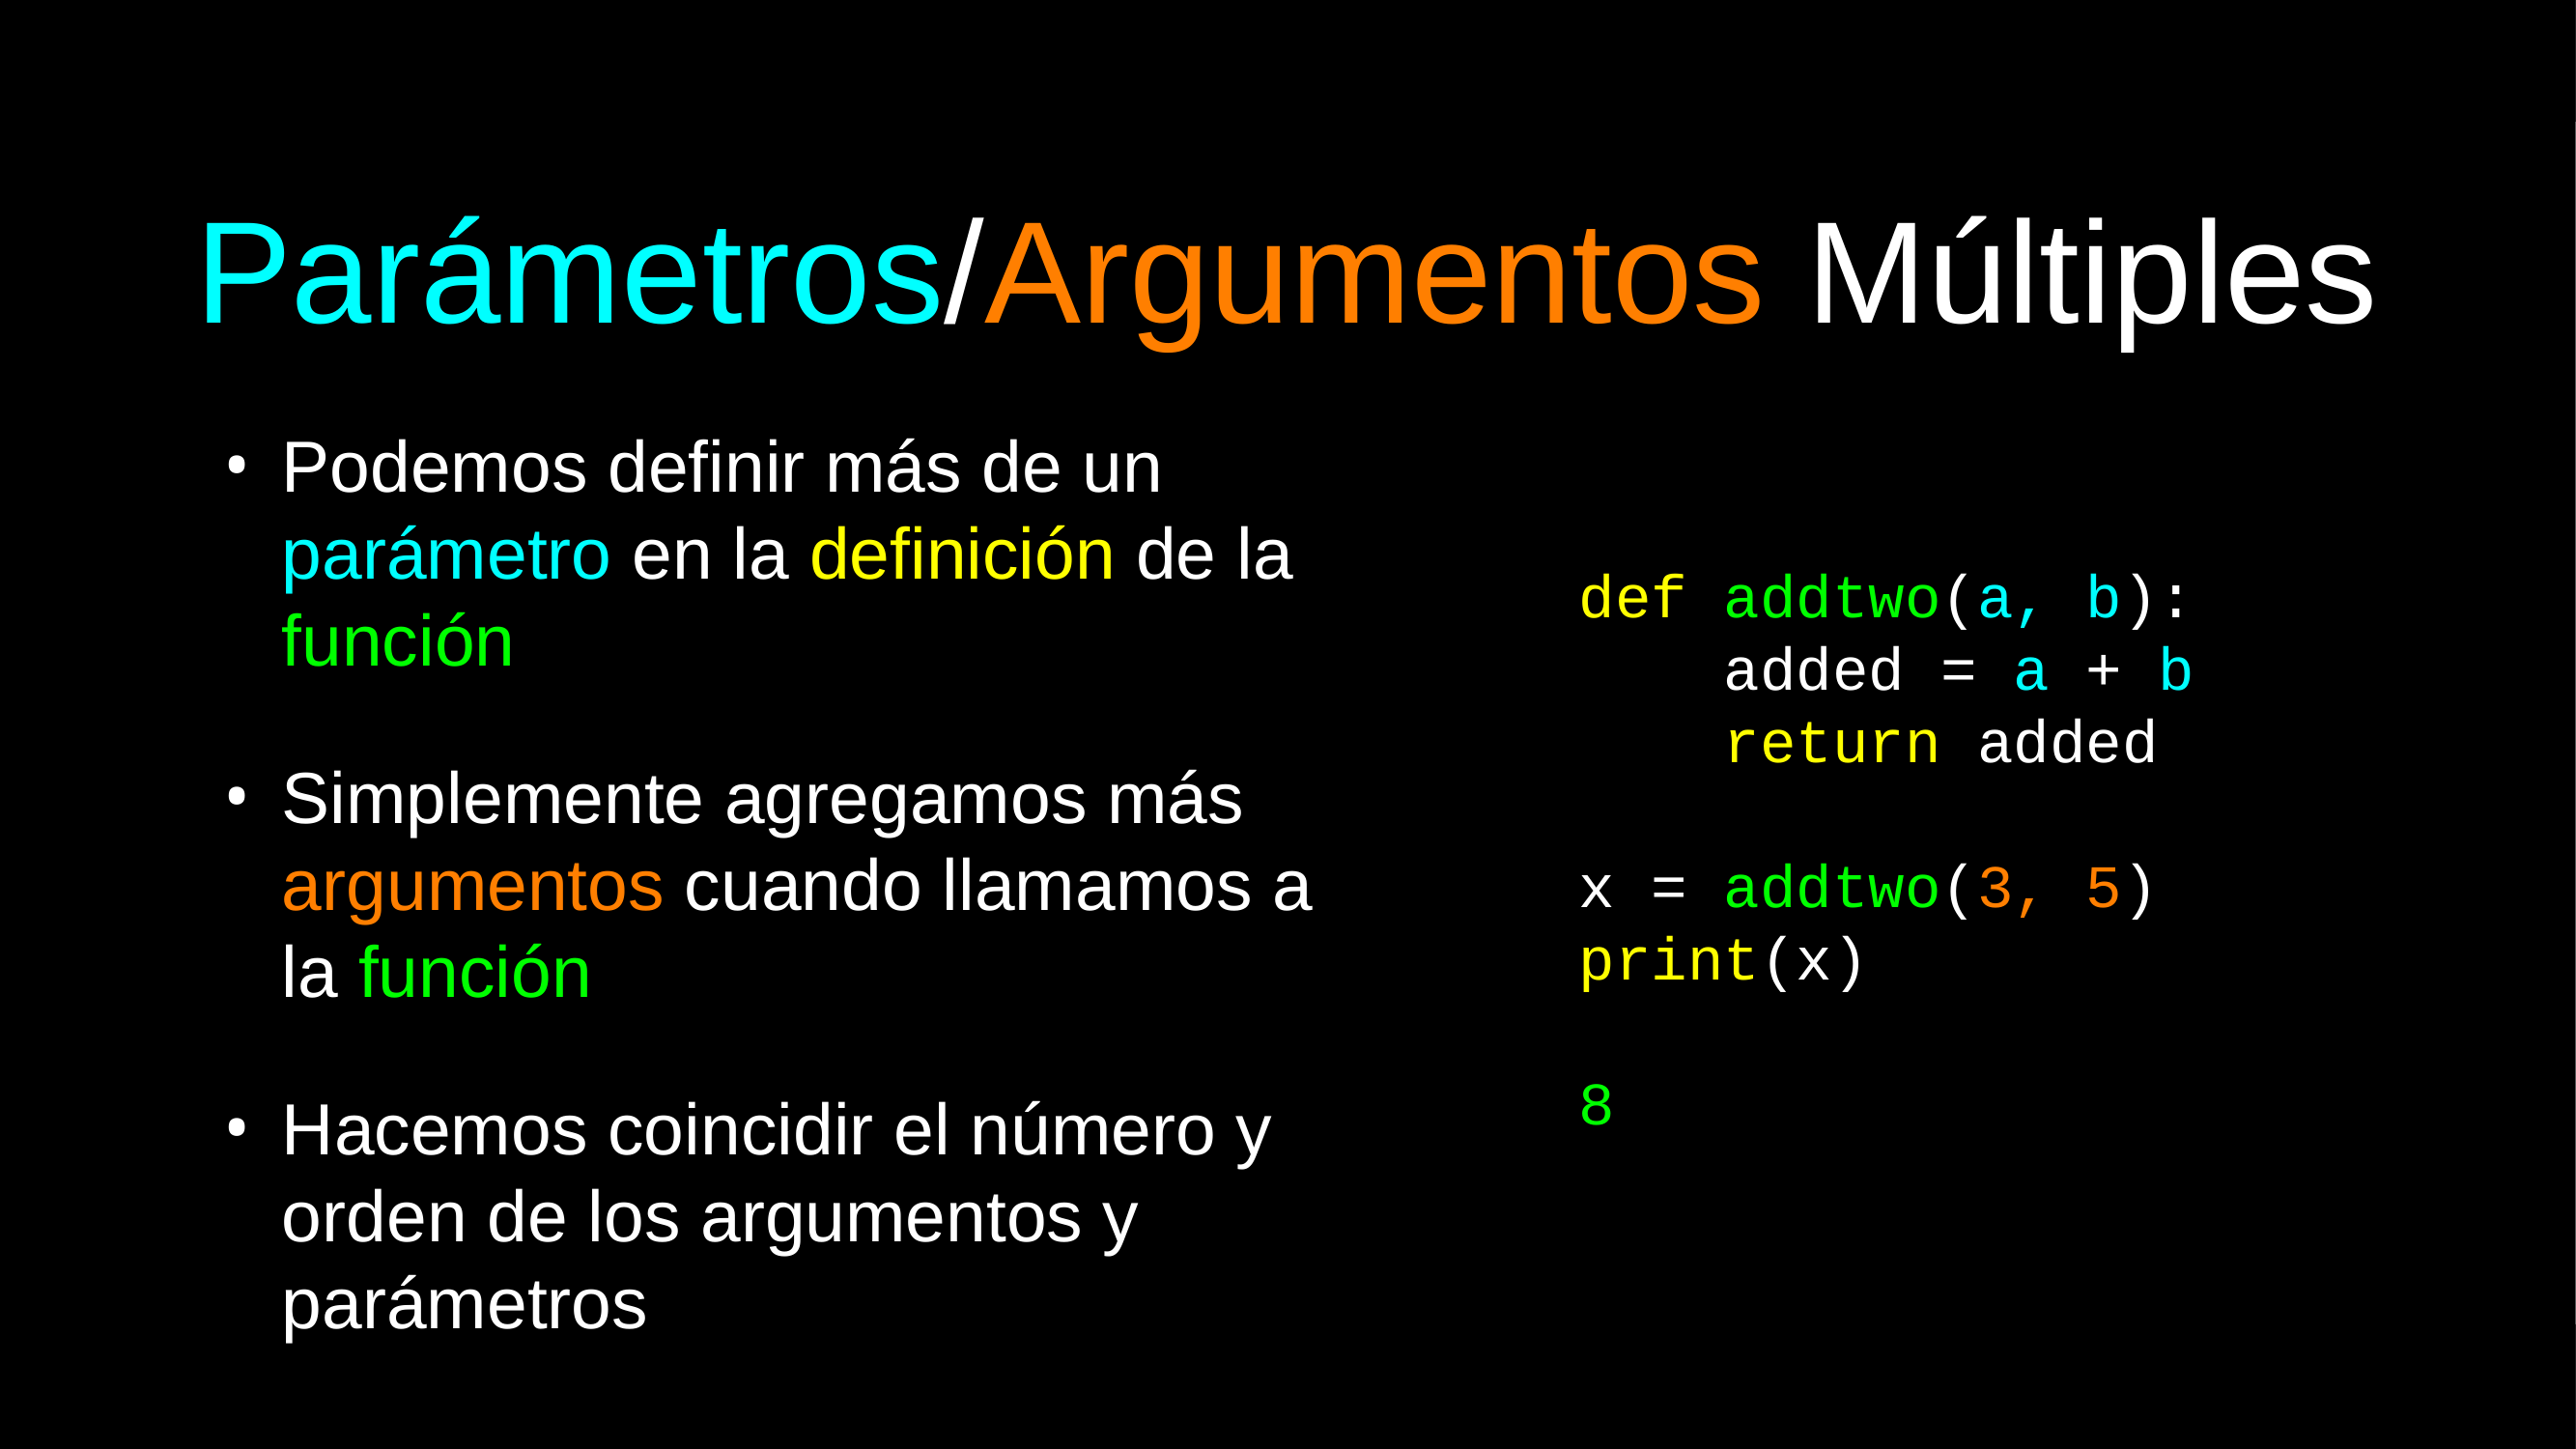

# Parámetros/Argumentos Múltiples
Podemos definir más de un parámetro en la definición de la función
Simplemente agregamos más argumentos cuando llamamos a la función
Hacemos coincidir el número y orden de los argumentos y parámetros
def addtwo(a, b):
 added = a + b
 return added
x = addtwo(3, 5)
print(x)
8